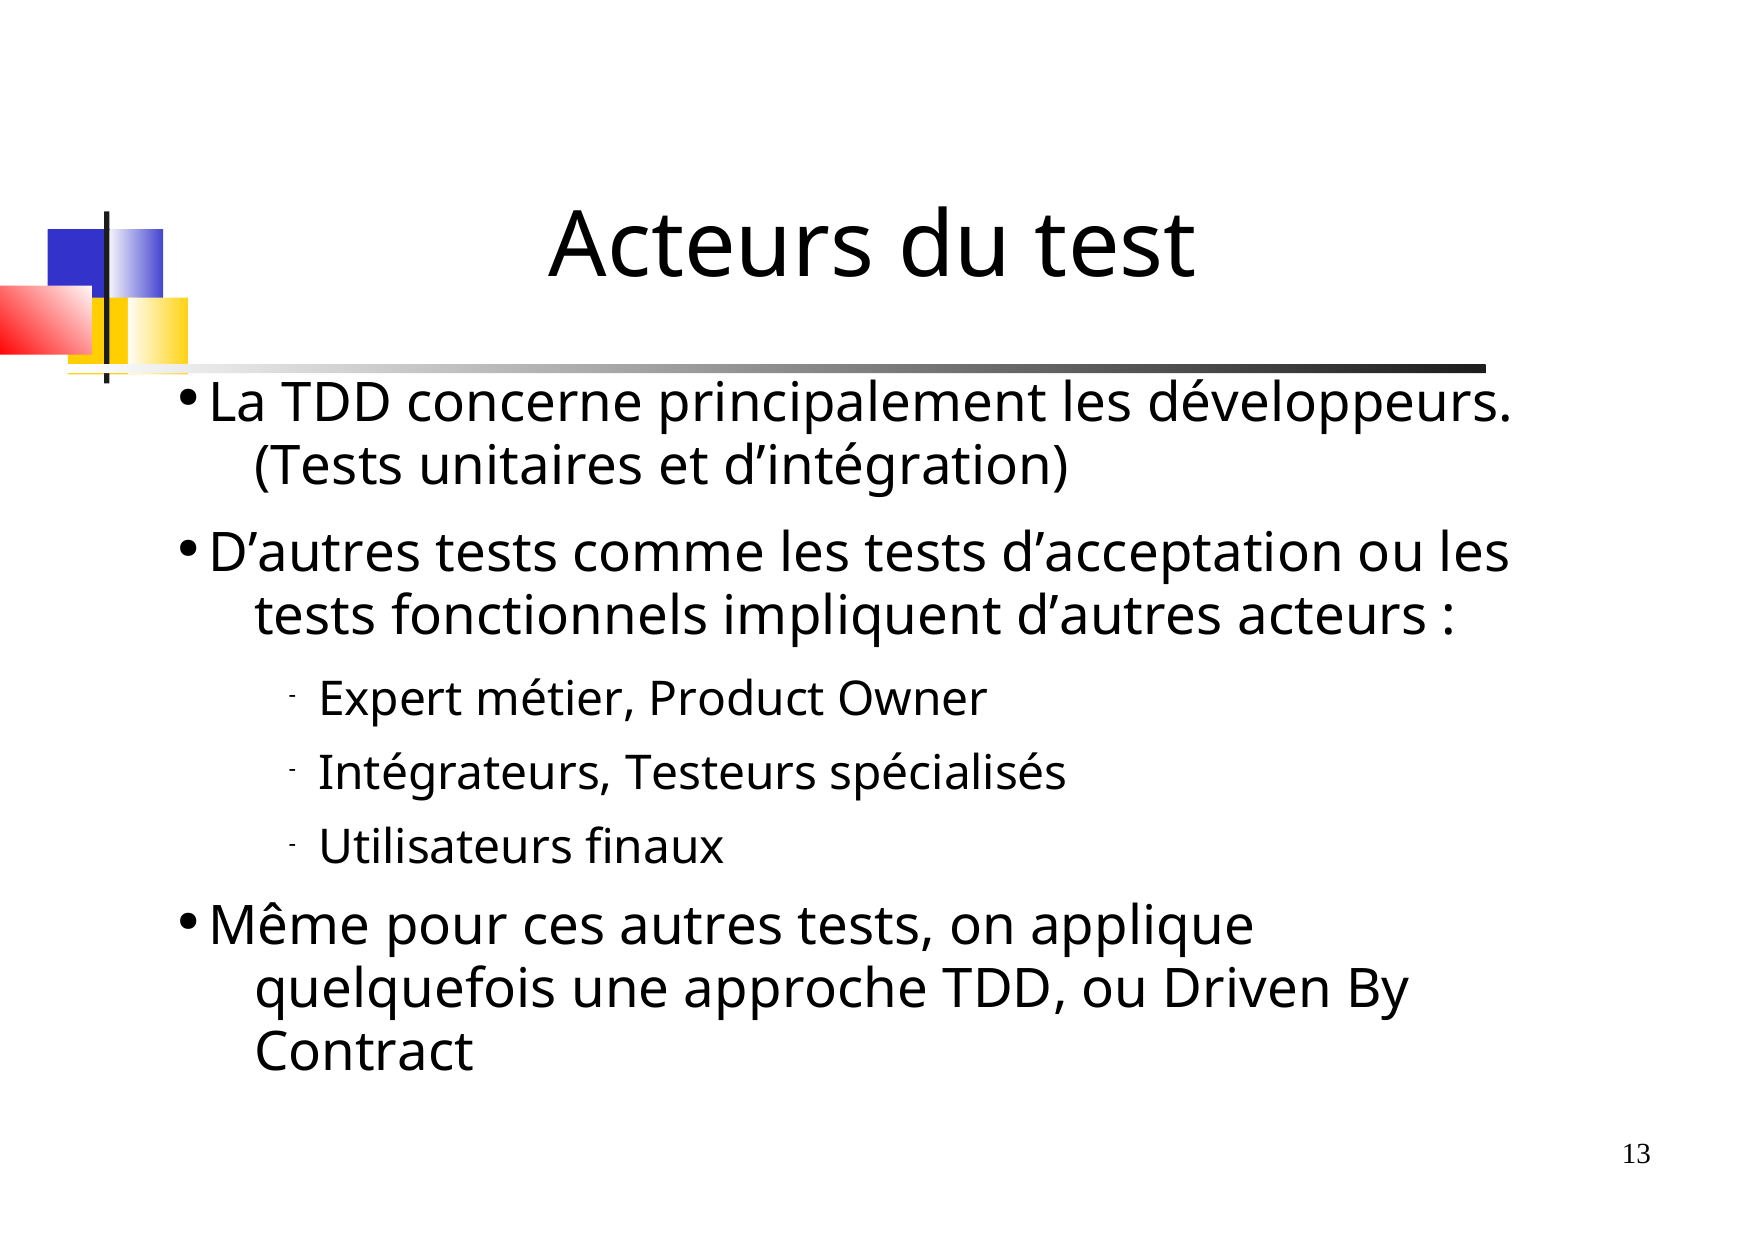

# Acteurs du test
La TDD concerne principalement les développeurs. (Tests unitaires et d’intégration)
D’autres tests comme les tests d’acceptation ou les tests fonctionnels impliquent d’autres acteurs :
Expert métier, Product Owner
Intégrateurs, Testeurs spécialisés
Utilisateurs finaux
Même pour ces autres tests, on applique quelquefois une approche TDD, ou Driven By Contract